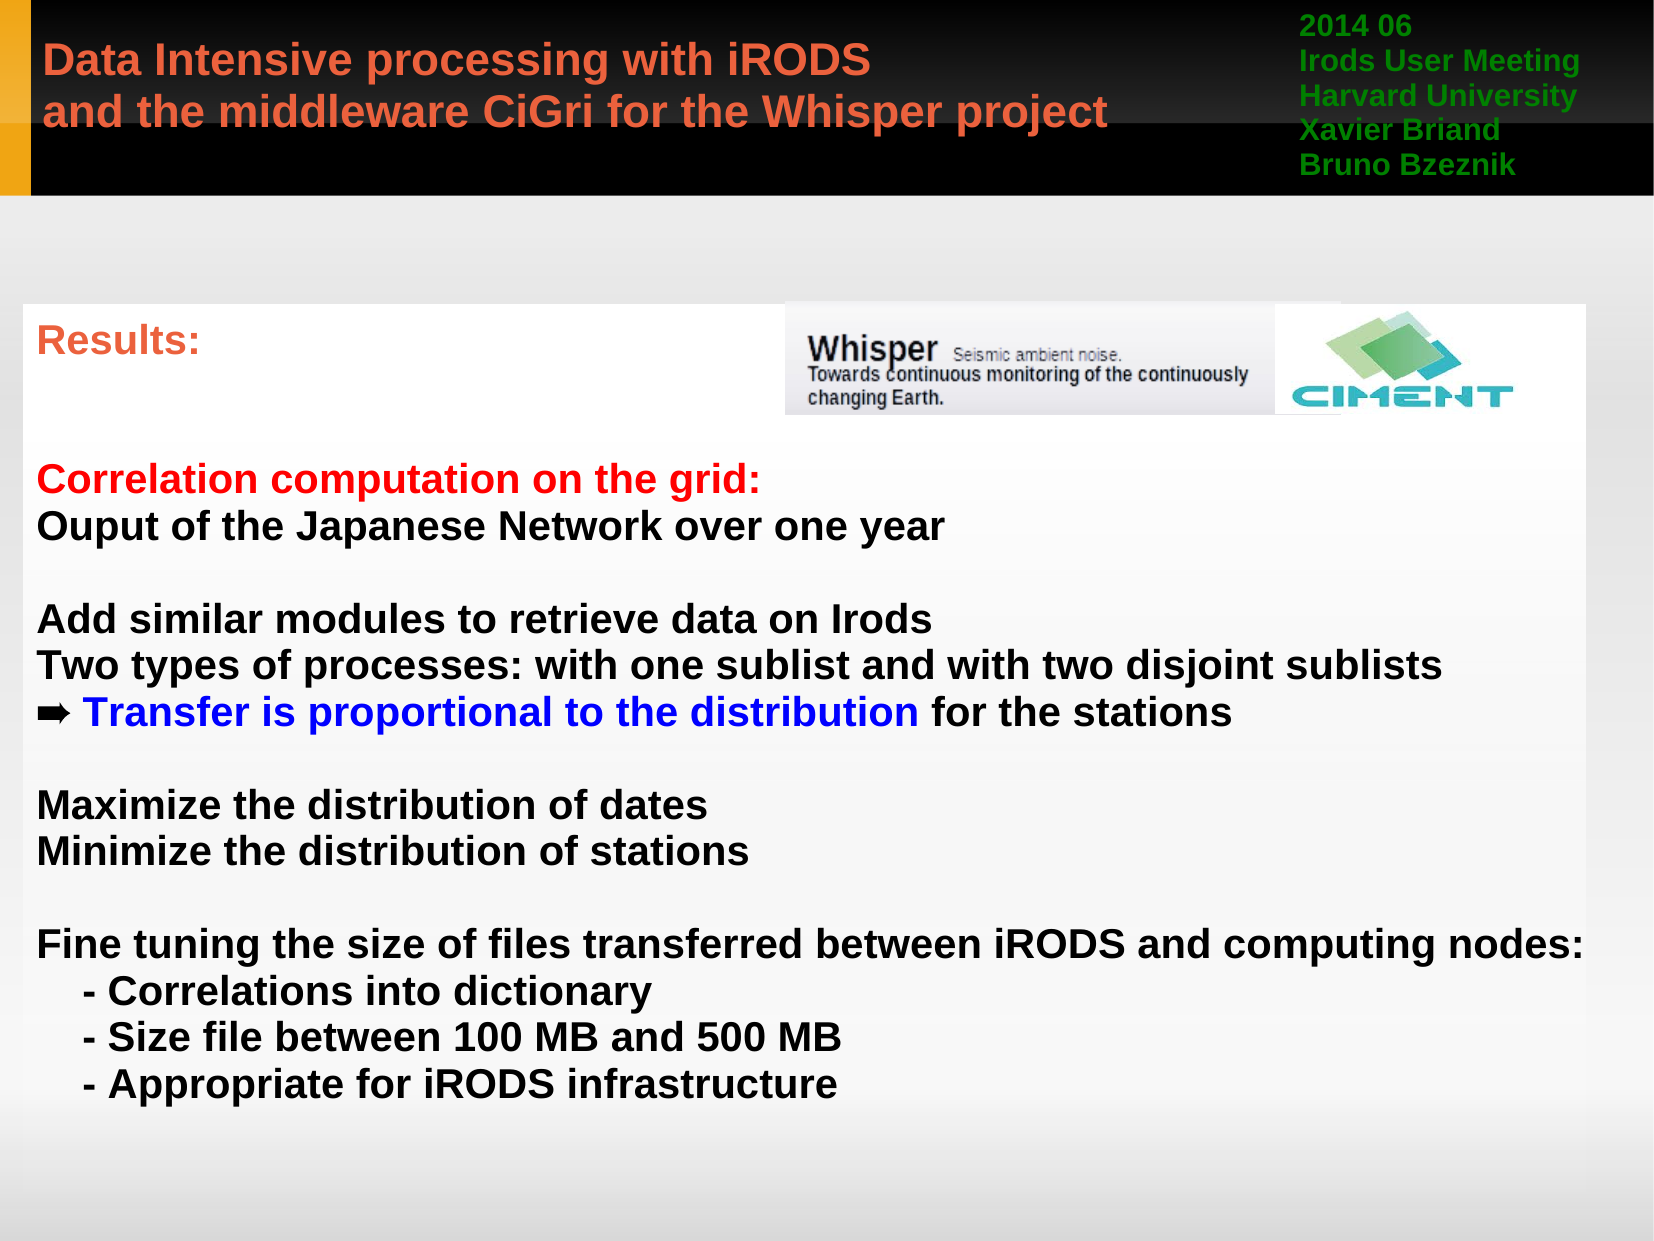

2014 06
Irods User Meeting
Harvard University
Xavier Briand
Bruno Bzeznik
 Data Intensive processing with iRODS
 and the middleware CiGri for the Whisper project
# Results:
Correlation computation on the grid:
Ouput of the Japanese Network over one year
Add similar modules to retrieve data on Irods
Two types of processes: with one sublist and with two disjoint sublists
à Transfer is proportional to the distribution for the stations
Maximize the distribution of dates
Minimize the distribution of stations
Fine tuning the size of files transferred between iRODS and computing nodes:
 - Correlations into dictionary
 - Size file between 100 MB and 500 MB
 - Appropriate for iRODS infrastructure